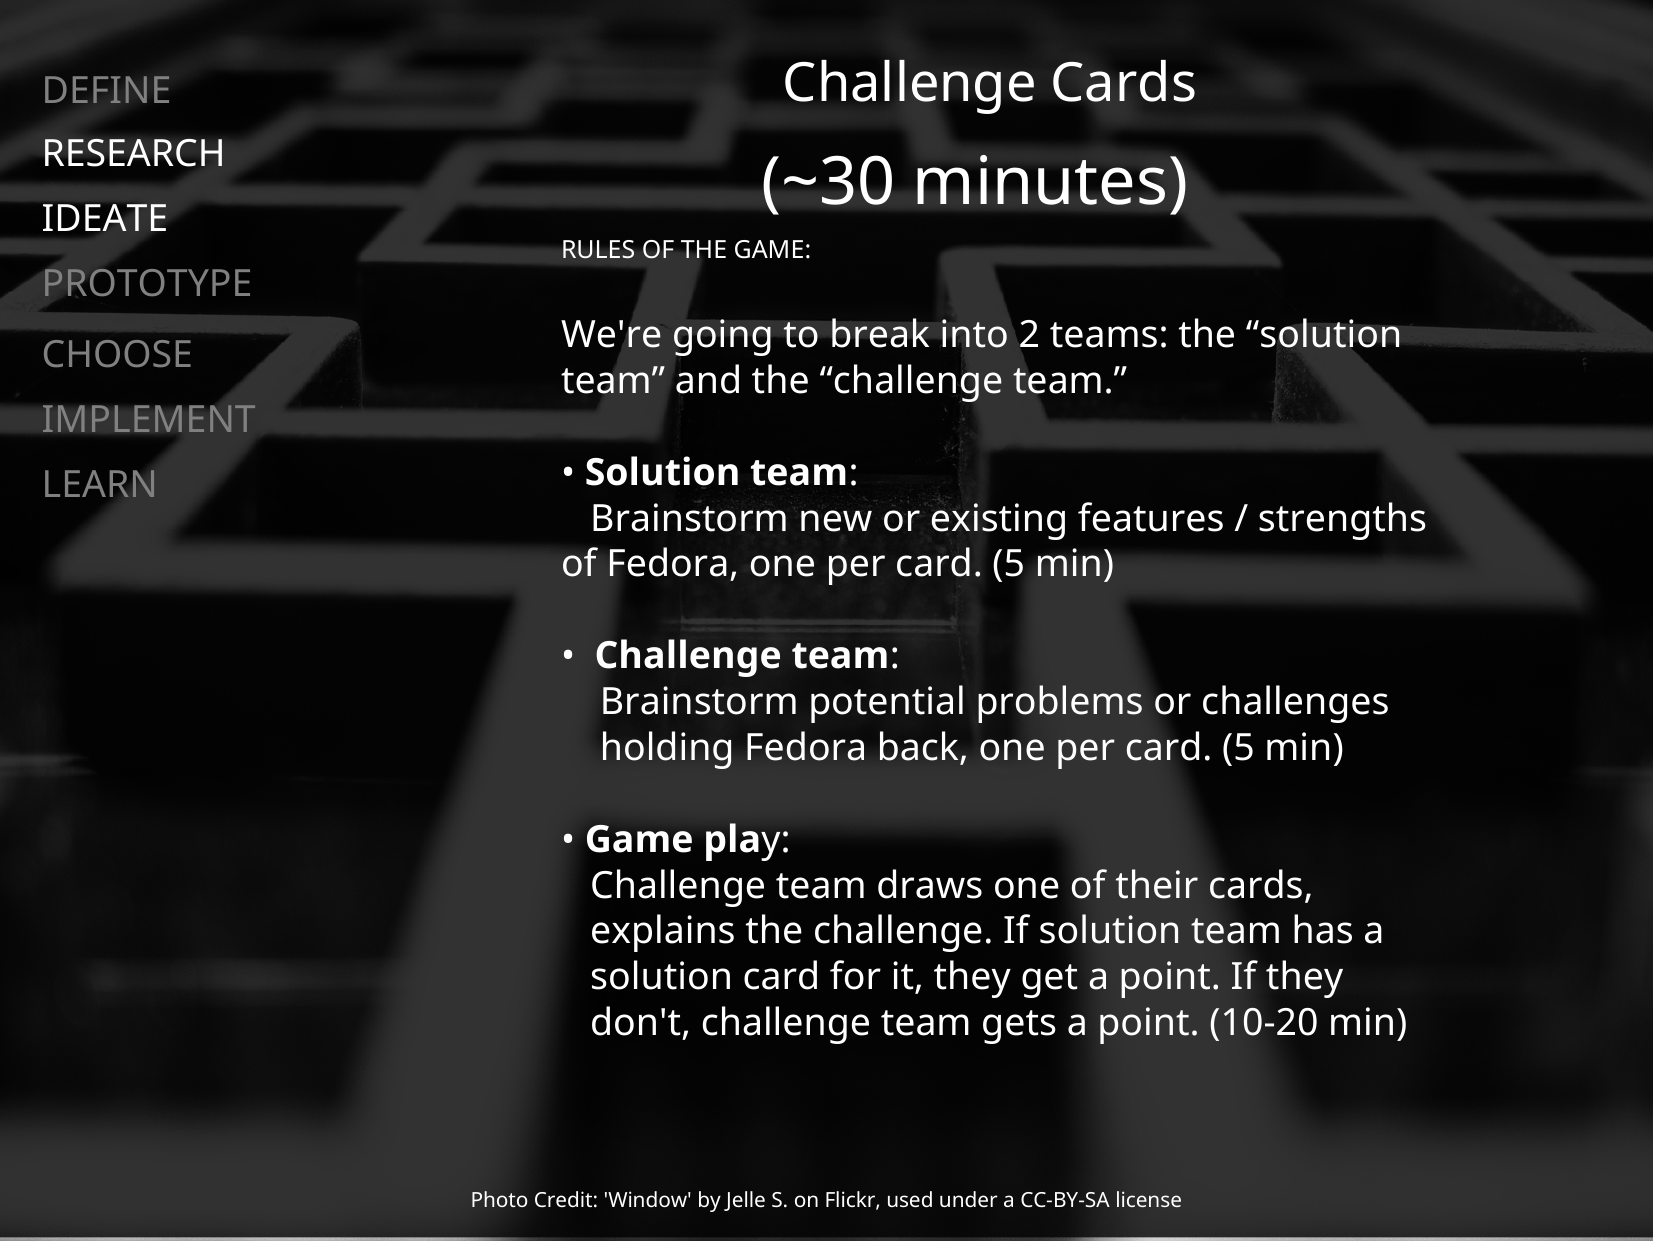

# DEFINE
Challenge Cards
(~30 minutes)
RESEARCH
IDEATE
PROTOTYPE
RULES OF THE GAME:
We're going to break into 2 teams: the “solution team” and the “challenge team.”
• Solution team:
 Brainstorm new or existing features / strengths of Fedora, one per card. (5 min)
• Challenge team:
 Brainstorm potential problems or challenges
 holding Fedora back, one per card. (5 min)
• Game play:
 Challenge team draws one of their cards,
 explains the challenge. If solution team has a
 solution card for it, they get a point. If they
 don't, challenge team gets a point. (10-20 min)
CHOOSE
IMPLEMENT
LEARN
Photo Credit: 'Window' by Jelle S. on Flickr, used under a CC-BY-SA license